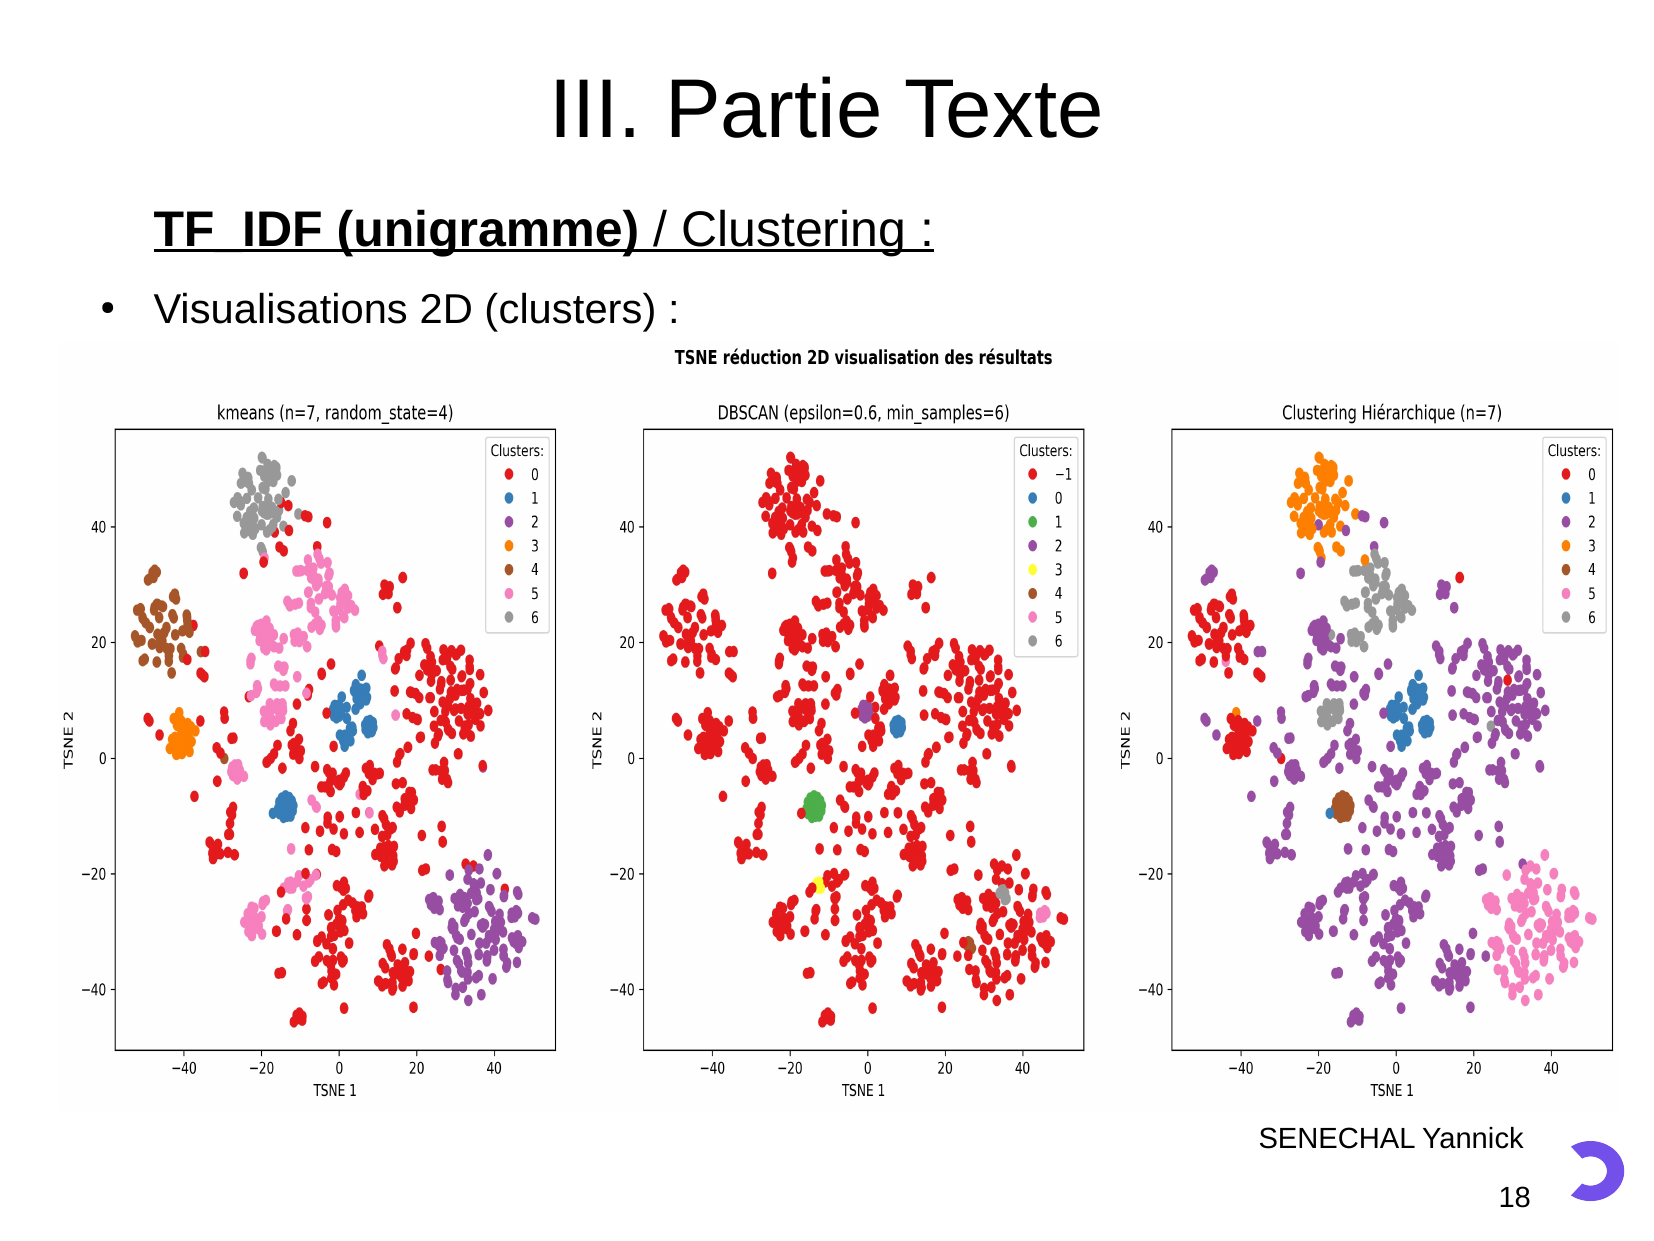

# III. Partie Texte
TF_IDF (unigramme) / Clustering :
Visualisations 2D (clusters) :
SENECHAL Yannick
18